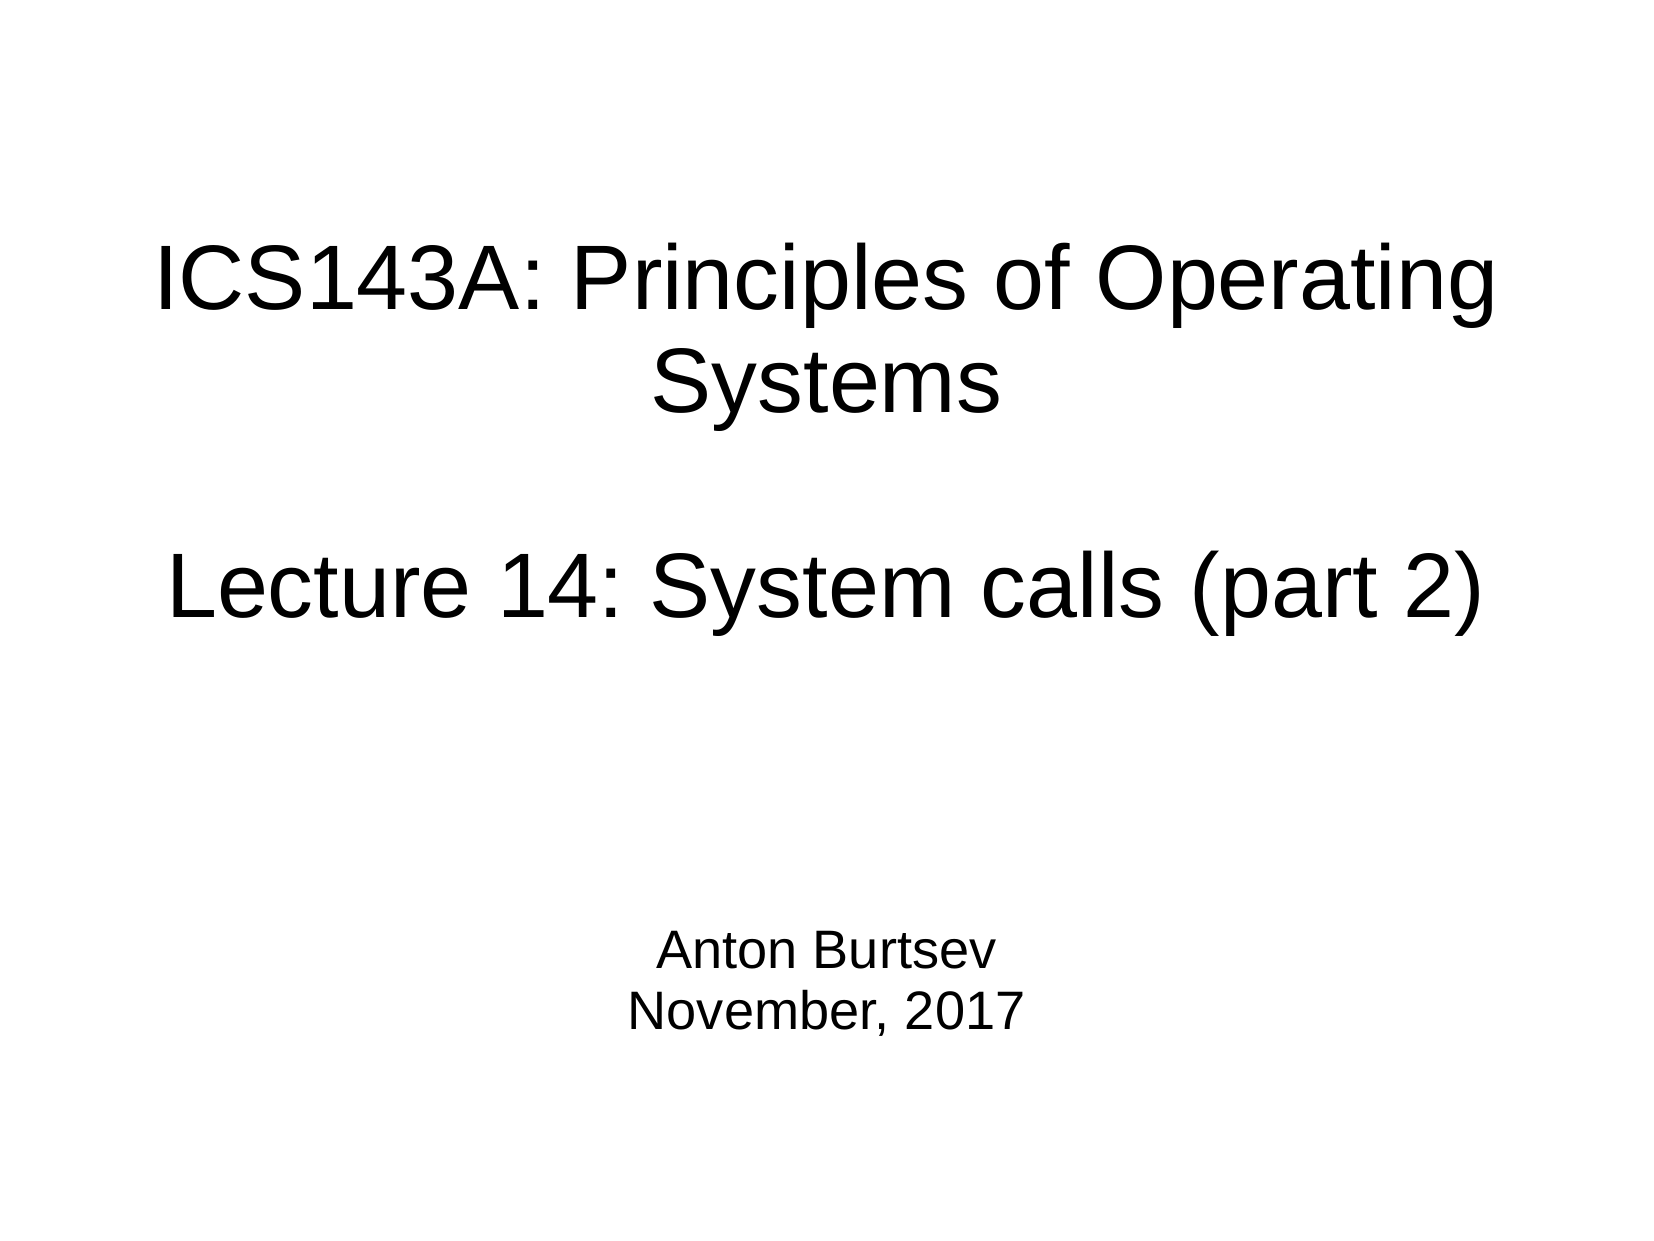

# ICS143A: Principles of Operating Systems Lecture 14: System calls (part 2)
Anton Burtsev
November, 2017